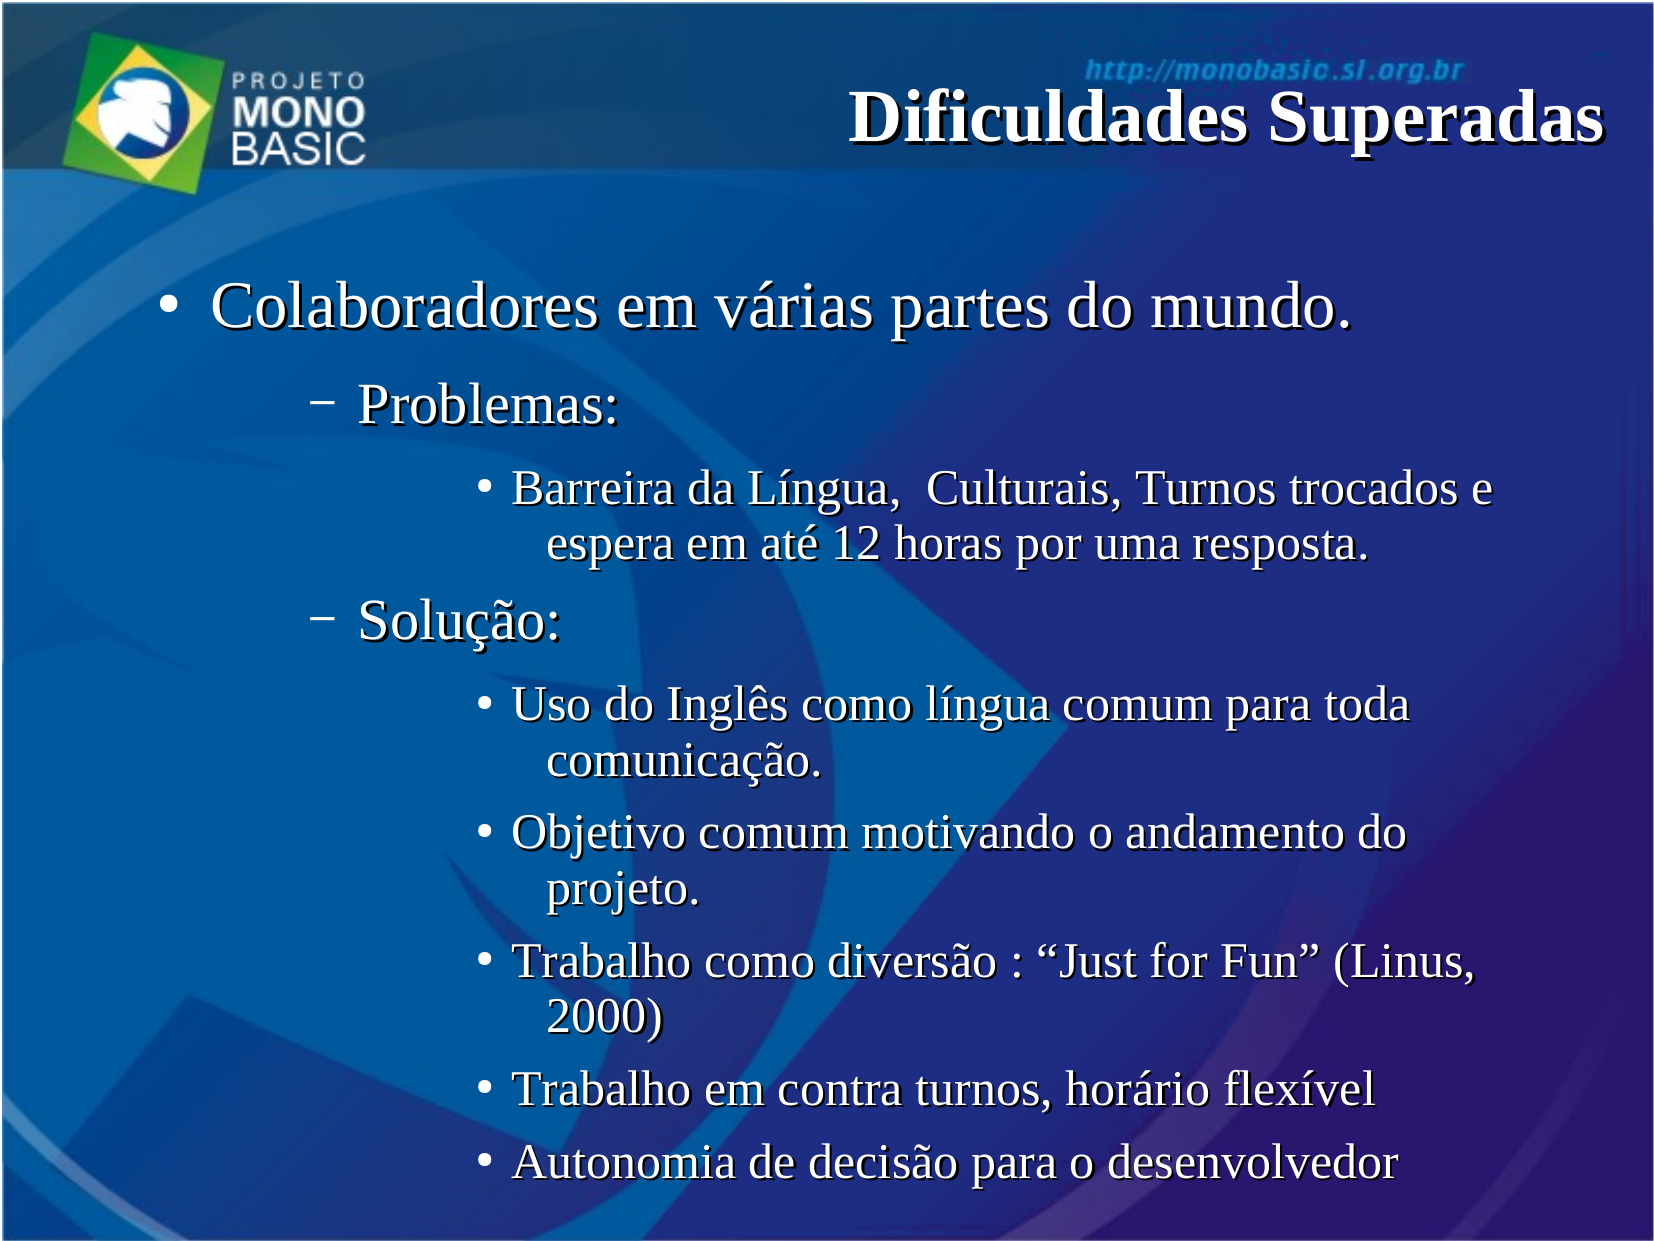

Dificuldades Superadas
# Colaboradores em várias partes do mundo.
Problemas:
Barreira da Língua, Culturais, Turnos trocados e espera em até 12 horas por uma resposta.
Solução:
Uso do Inglês como língua comum para toda comunicação.
Objetivo comum motivando o andamento do projeto.
Trabalho como diversão : “Just for Fun” (Linus, 2000)
Trabalho em contra turnos, horário flexível
Autonomia de decisão para o desenvolvedor